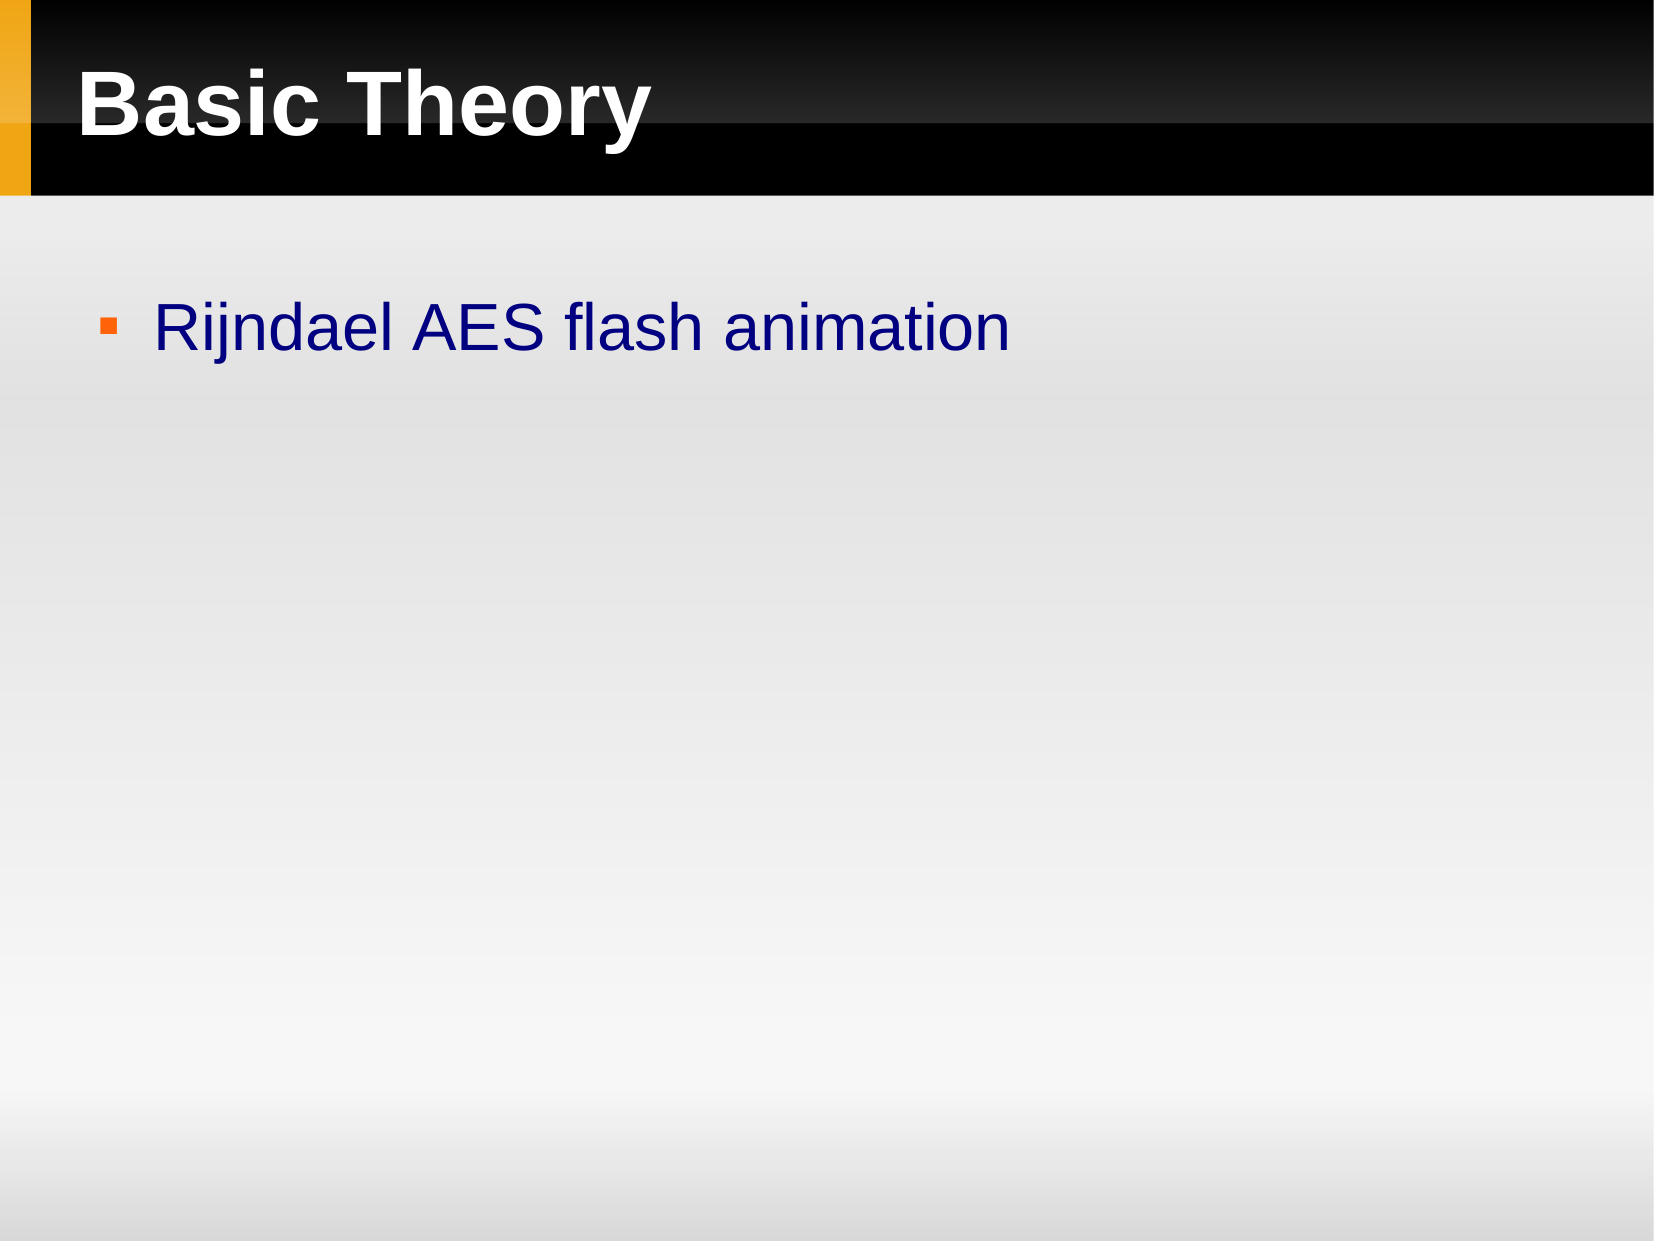

# Basic Theory
Rijndael AES flash animation